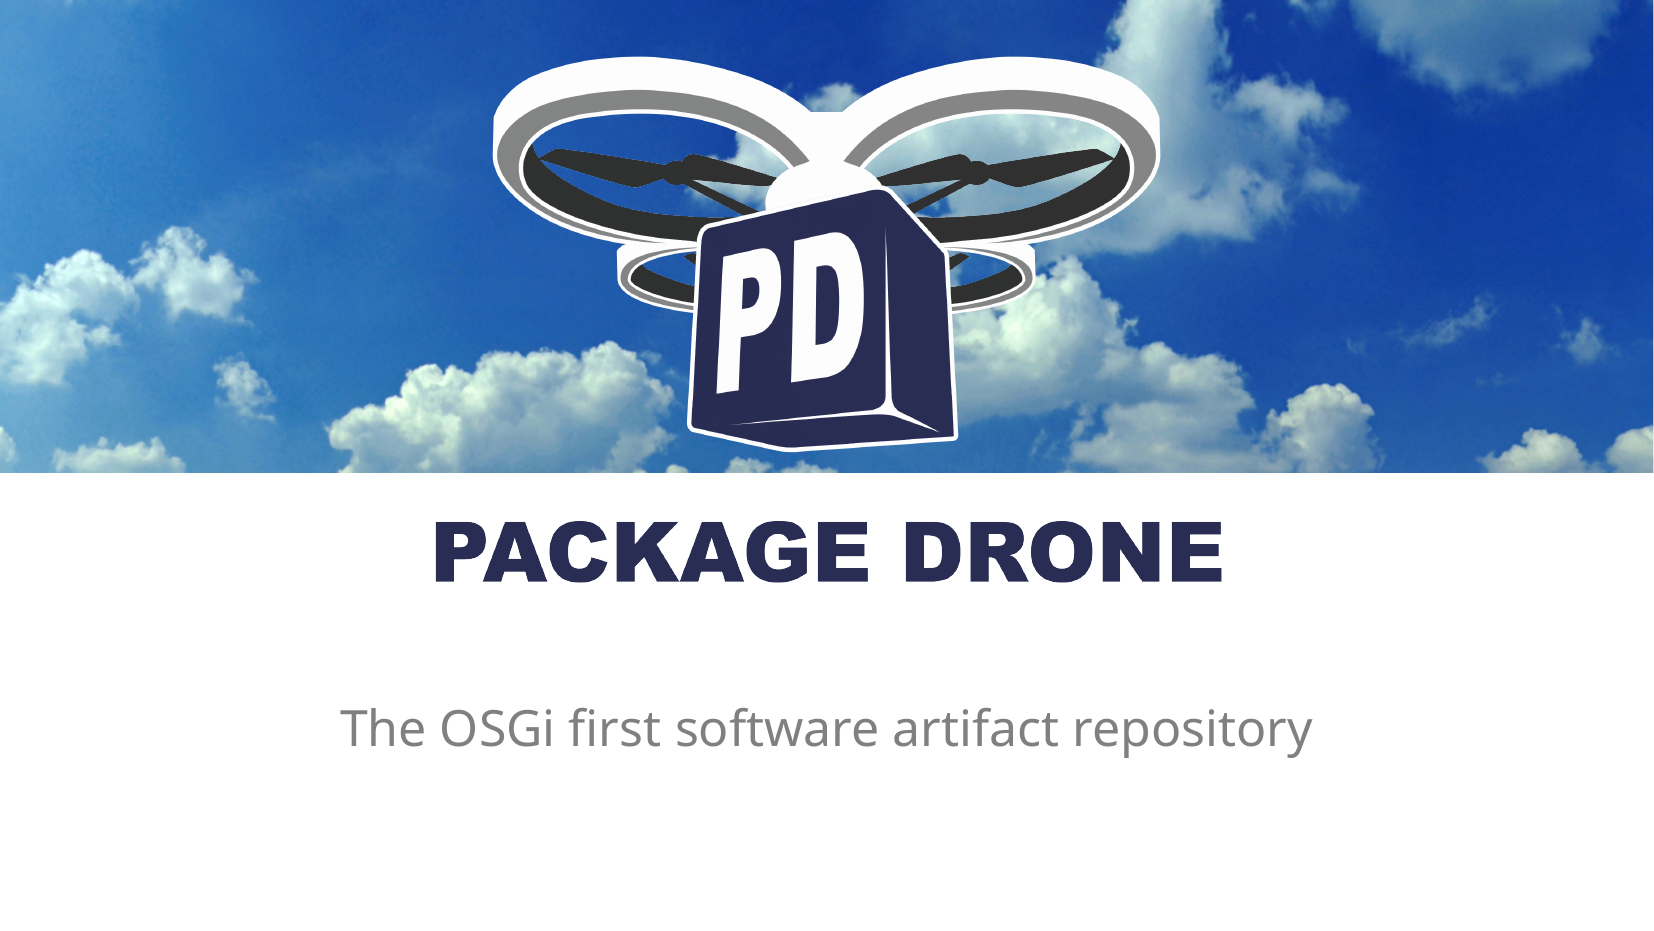

# The OSGi first software artifact repository